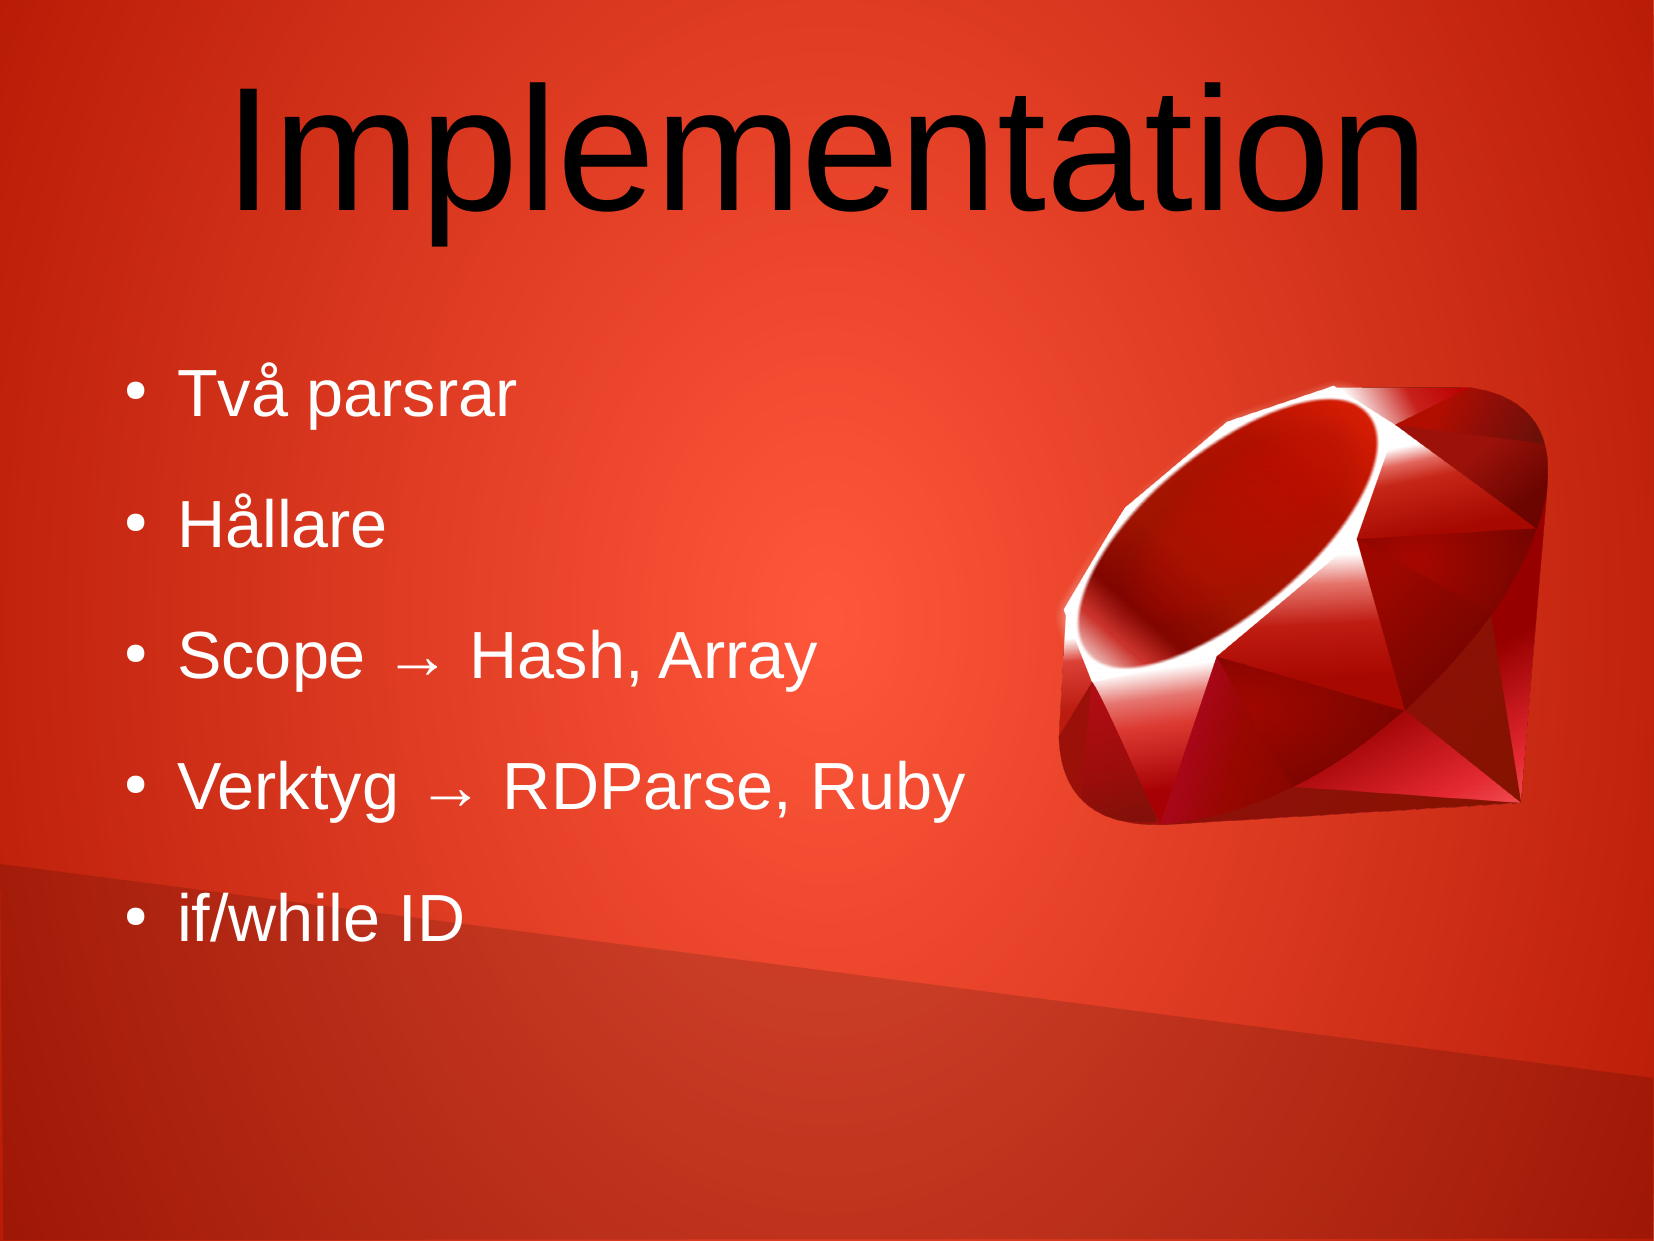

# Implementation
Två parsrar
Hållare
Scope → Hash, Array
Verktyg → RDParse, Ruby
if/while ID